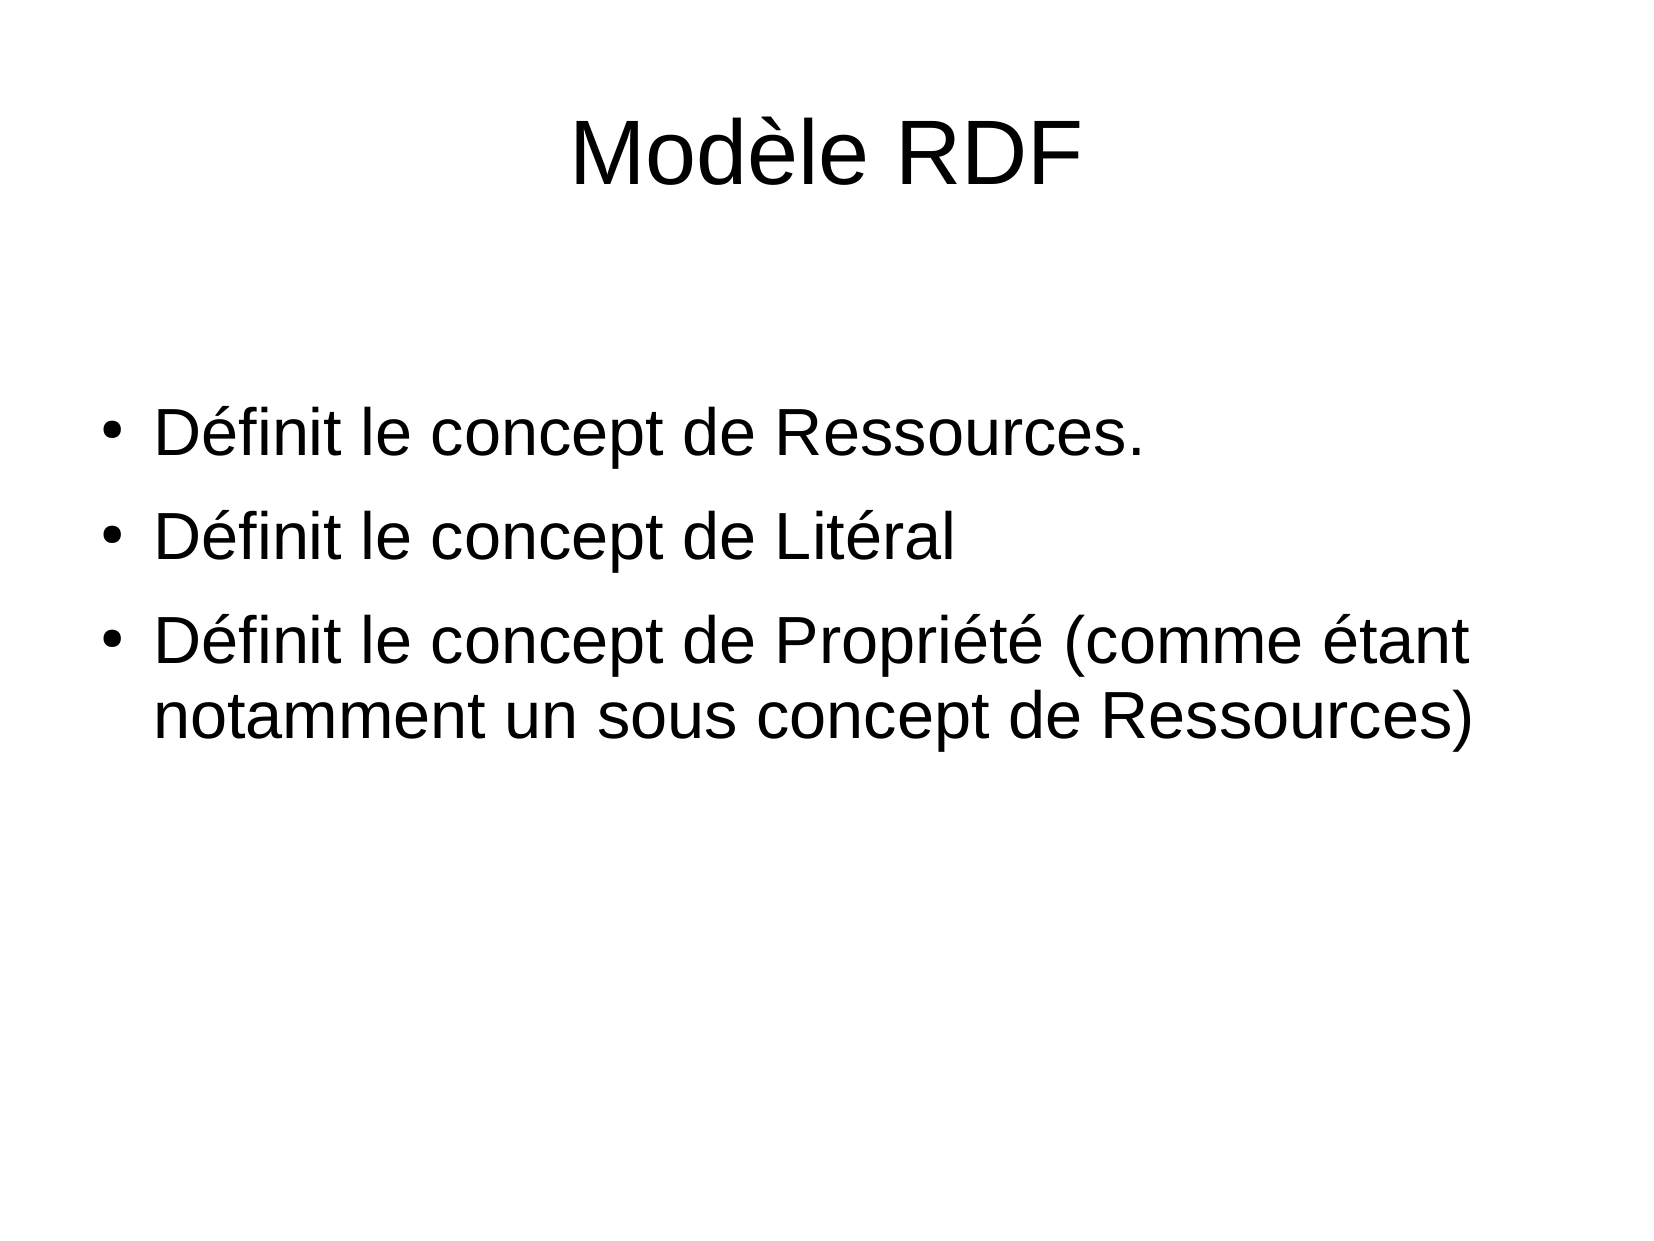

# Modèle RDF
Définit le concept de Ressources.
Définit le concept de Litéral
Définit le concept de Propriété (comme étant notamment un sous concept de Ressources)